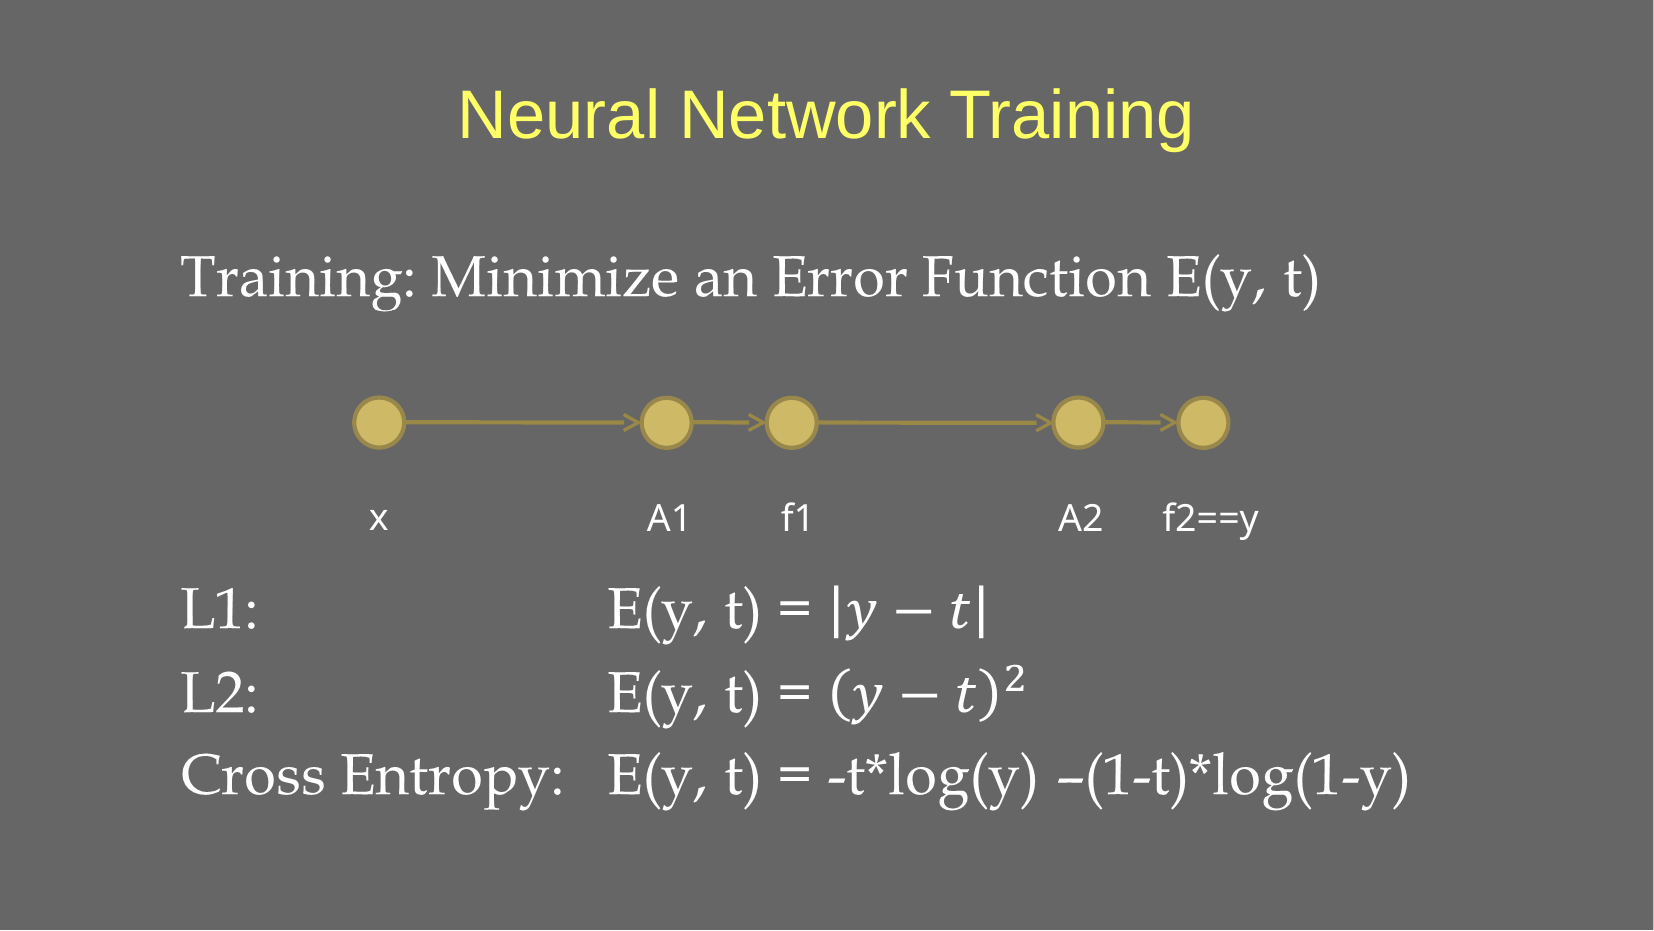

# Neural Network Training
x
A1
f1
A2
f2==y